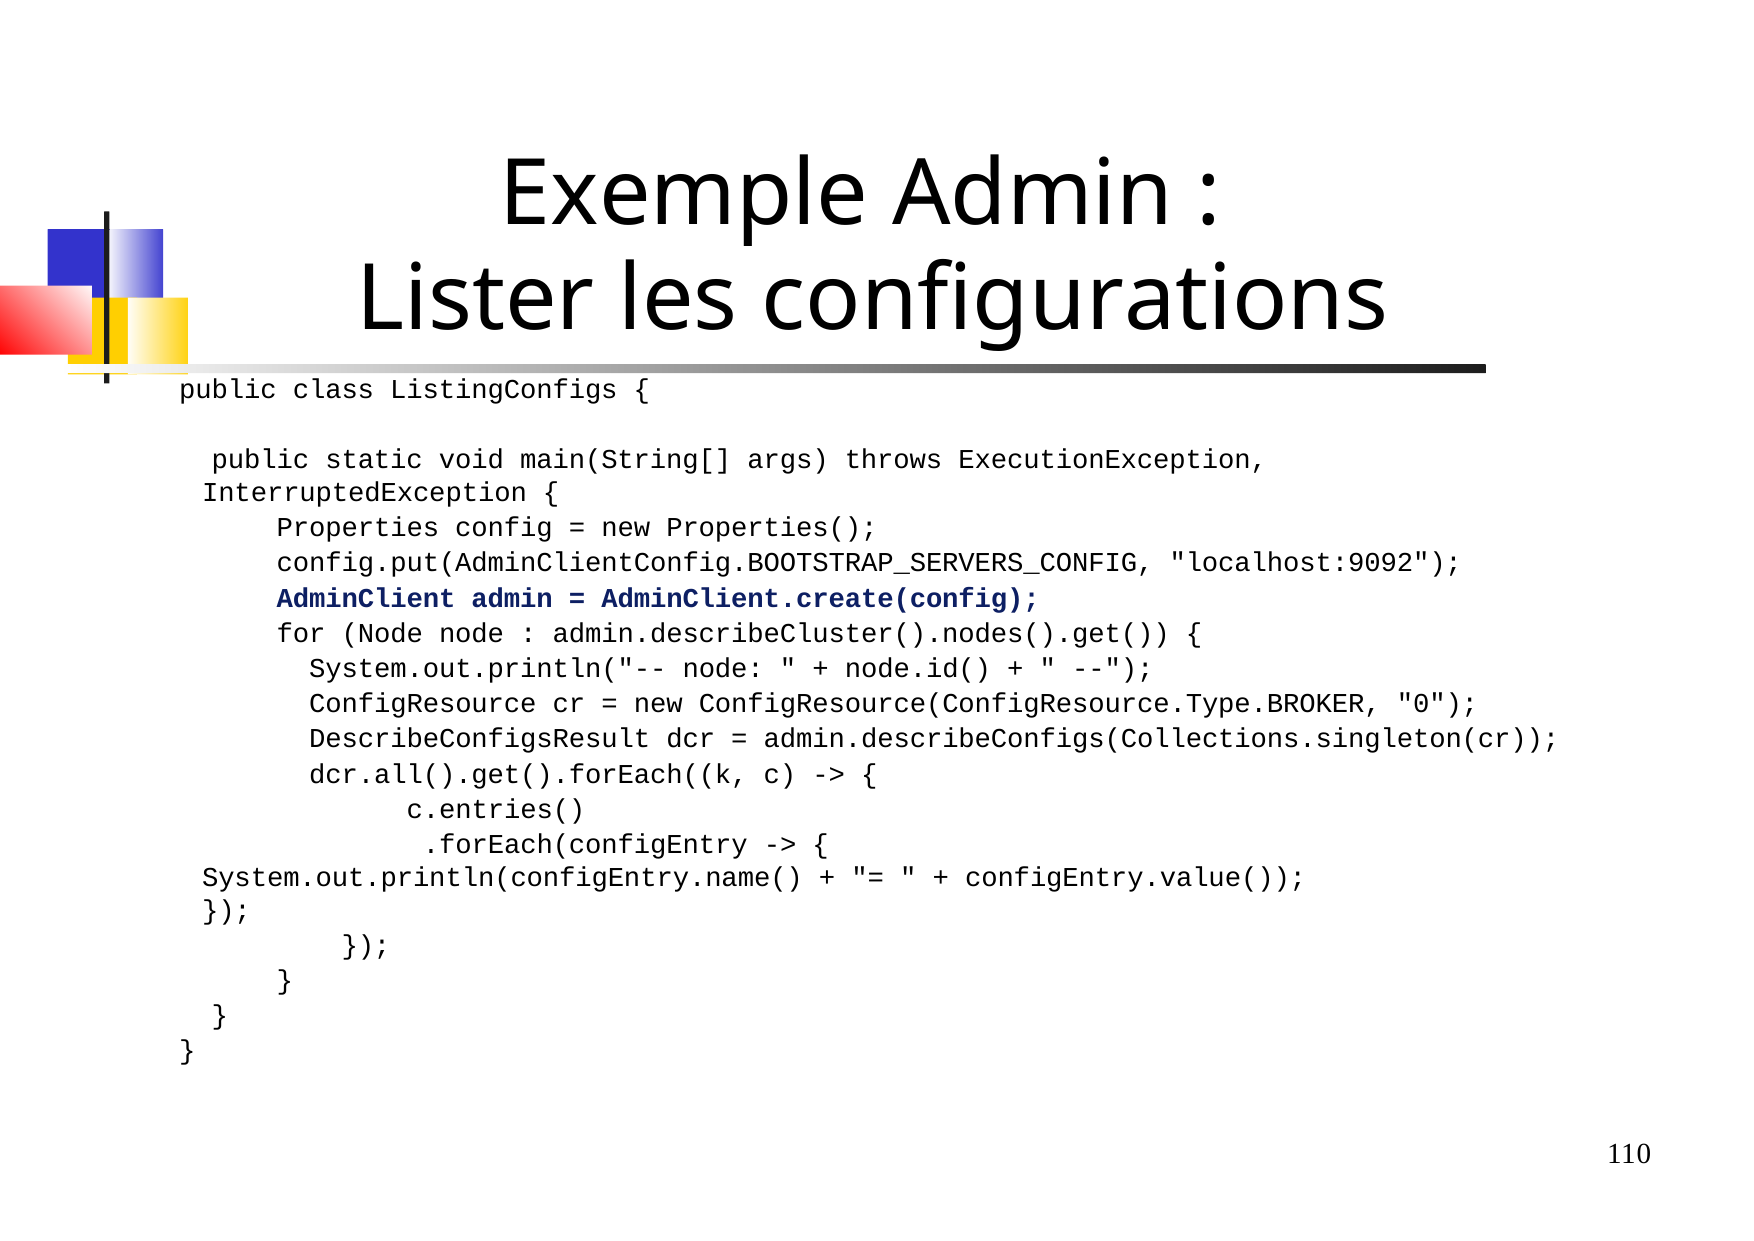

# Exemple Admin : Lister les configurations
public class ListingConfigs {
 public static void main(String[] args) throws ExecutionException, InterruptedException {
 Properties config = new Properties();
 config.put(AdminClientConfig.BOOTSTRAP_SERVERS_CONFIG, "localhost:9092");
 AdminClient admin = AdminClient.create(config);
 for (Node node : admin.describeCluster().nodes().get()) {
 System.out.println("-- node: " + node.id() + " --");
 ConfigResource cr = new ConfigResource(ConfigResource.Type.BROKER, "0");
 DescribeConfigsResult dcr = admin.describeConfigs(Collections.singleton(cr));
 dcr.all().get().forEach((k, c) -> {
 c.entries()
 .forEach(configEntry -> {
System.out.println(configEntry.name() + "= " + configEntry.value());
});
 });
 }
 }
}